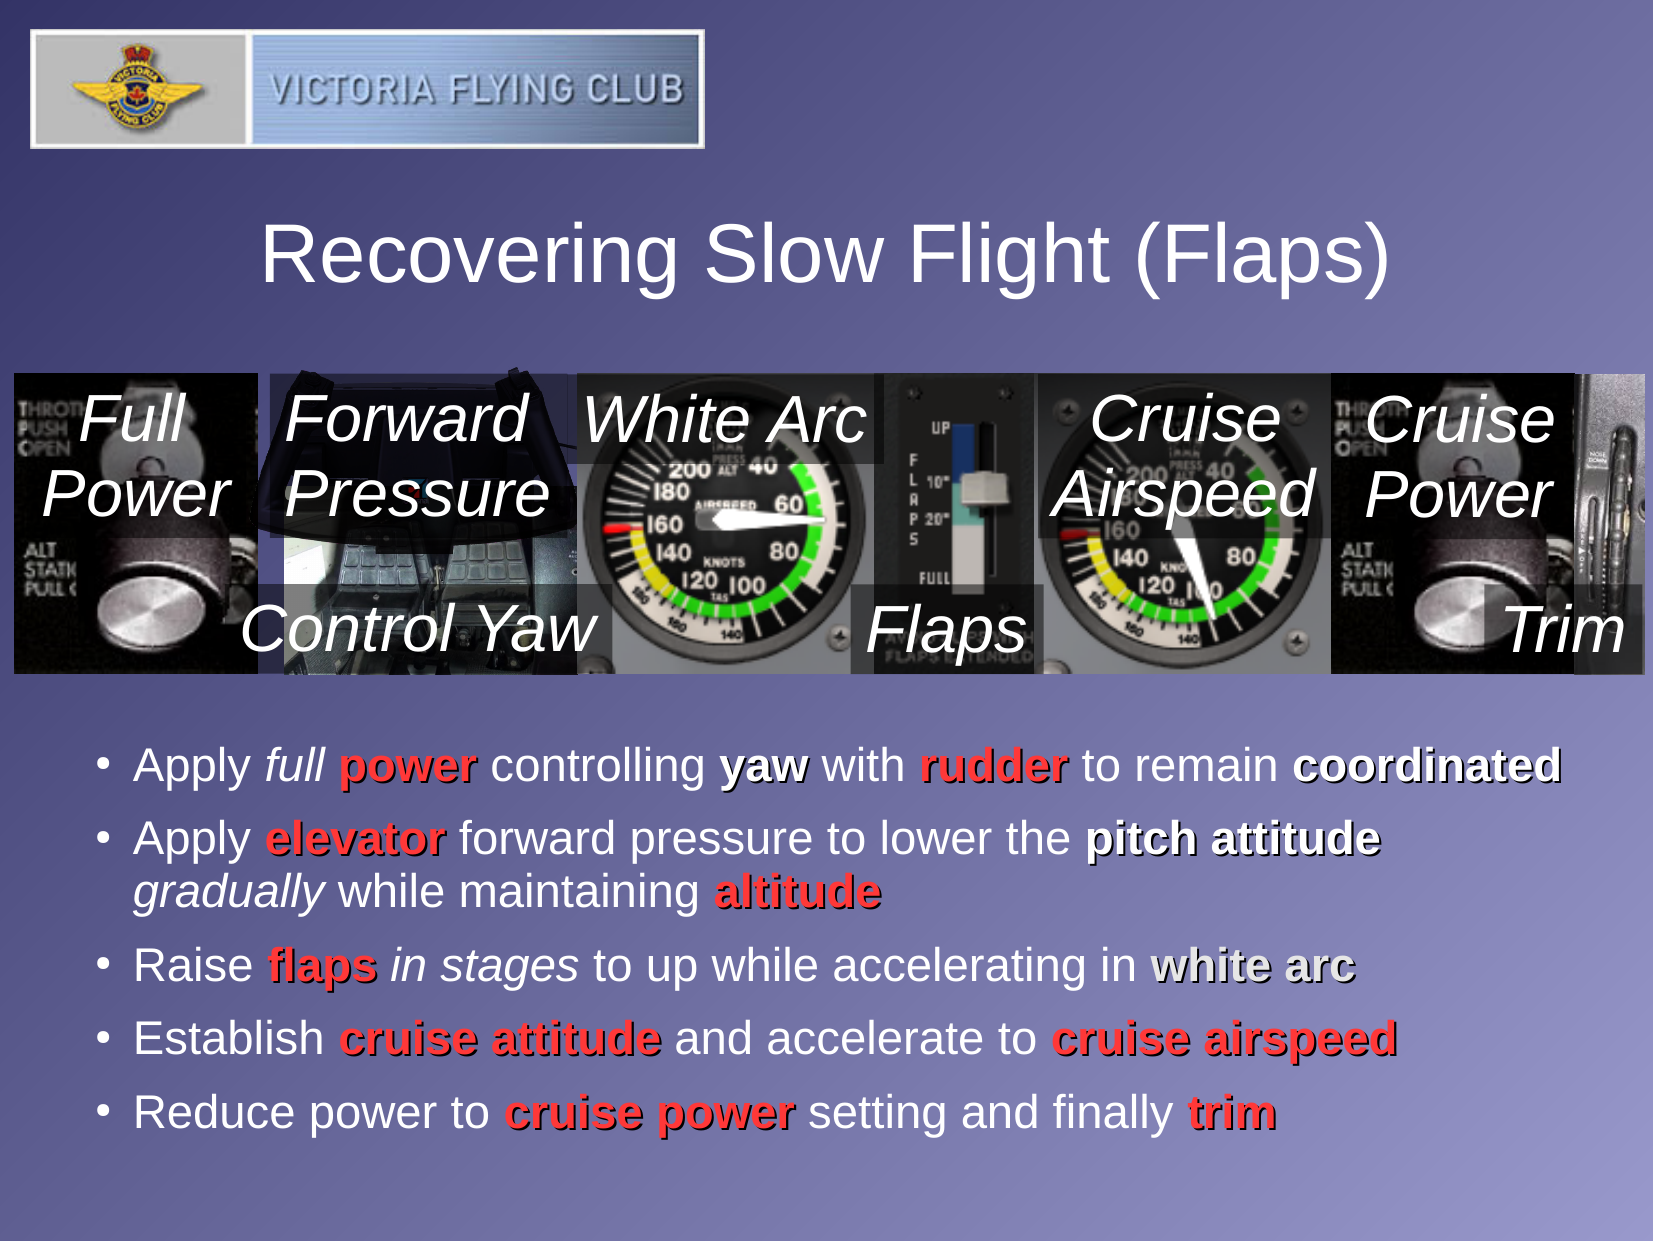

# Recovering Slow Flight (Flaps)
 Full
Power
Forward
Pressure
 Cruise
Airspeed
White Arc
Cruise
Power
Control Yaw
Flaps
Trim
Apply full power controlling yaw with rudder to remain coordinated
Apply elevator forward pressure to lower the pitch attitude gradually while maintaining altitude
Raise flaps in stages to up while accelerating in white arc
Establish cruise attitude and accelerate to cruise airspeed
Reduce power to cruise power setting and finally trim